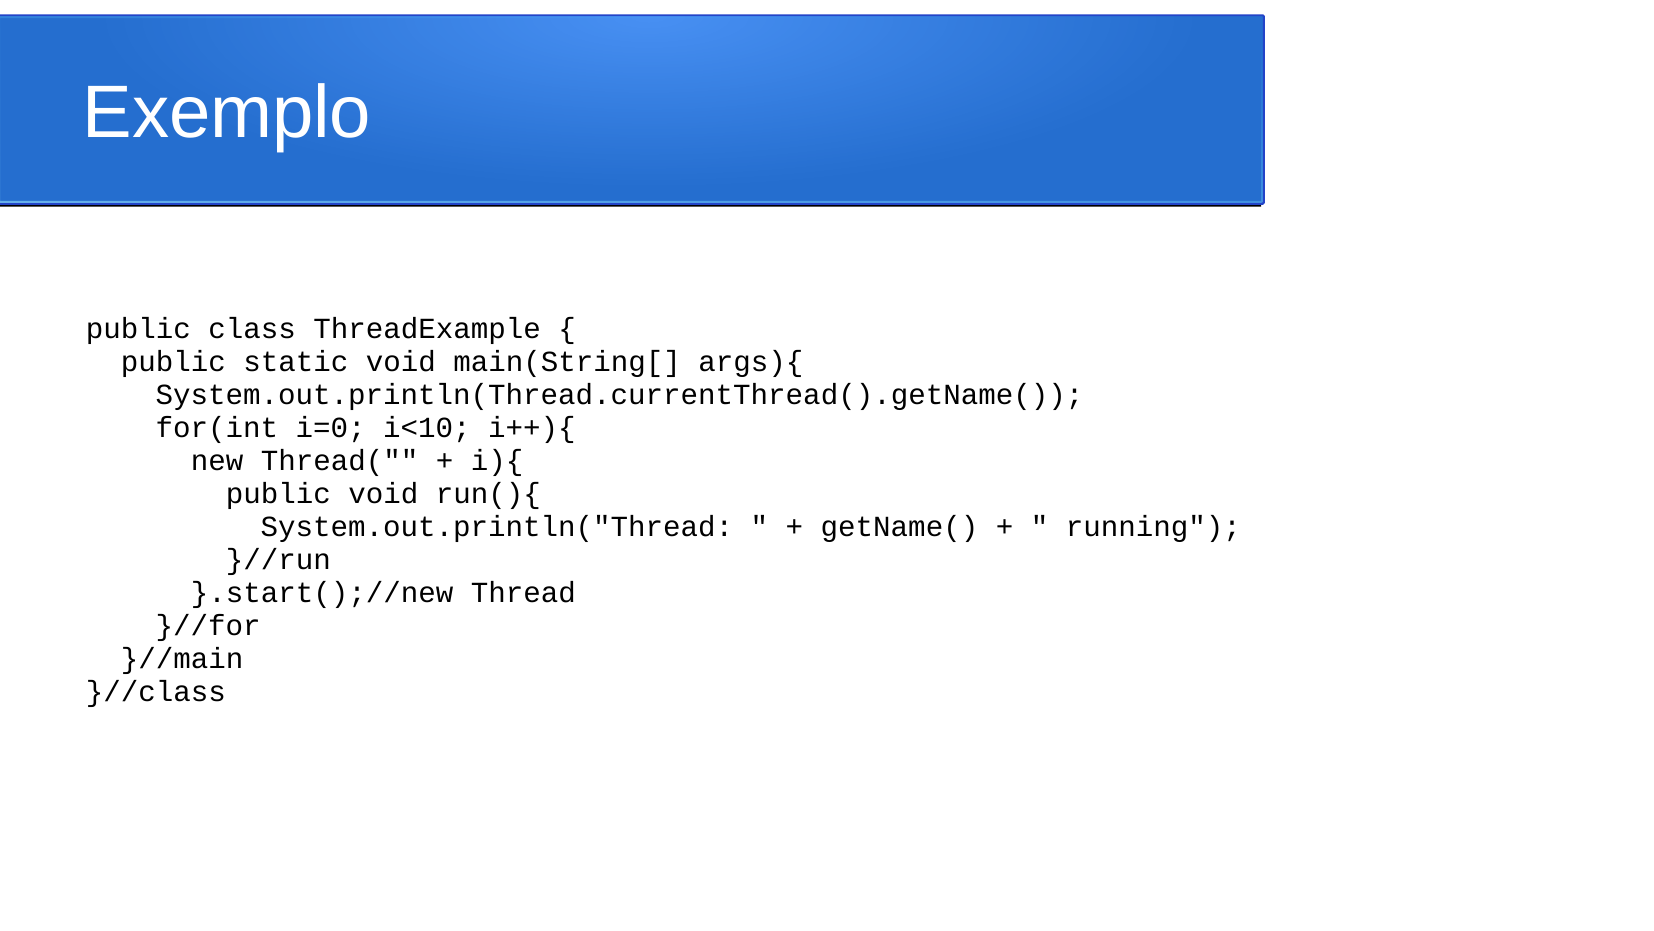

# Exemplo
public class ThreadExample {
 public static void main(String[] args){
 System.out.println(Thread.currentThread().getName());
 for(int i=0; i<10; i++){
 new Thread("" + i){
 public void run(){
 System.out.println("Thread: " + getName() + " running");
 }//run
 }.start();//new Thread
 }//for
 }//main
}//class